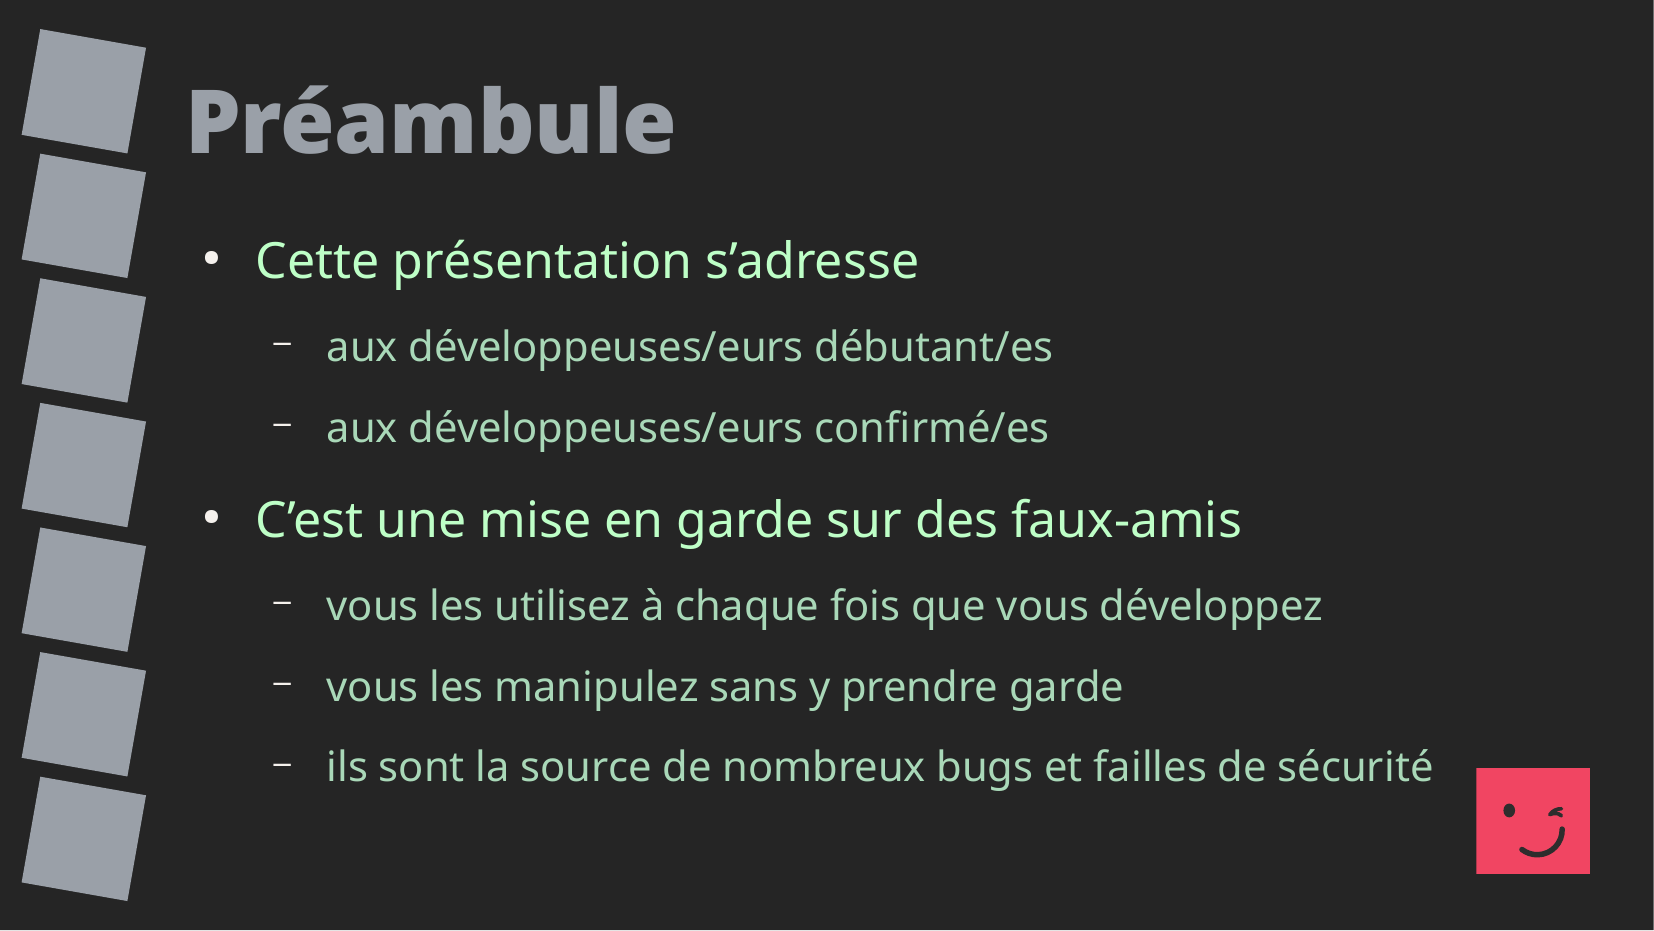

# Préambule
Cette présentation s’adresse
aux développeuses/eurs débutant/es
aux développeuses/eurs confirmé/es
C’est une mise en garde sur des faux-amis
vous les utilisez à chaque fois que vous développez
vous les manipulez sans y prendre garde
ils sont la source de nombreux bugs et failles de sécurité